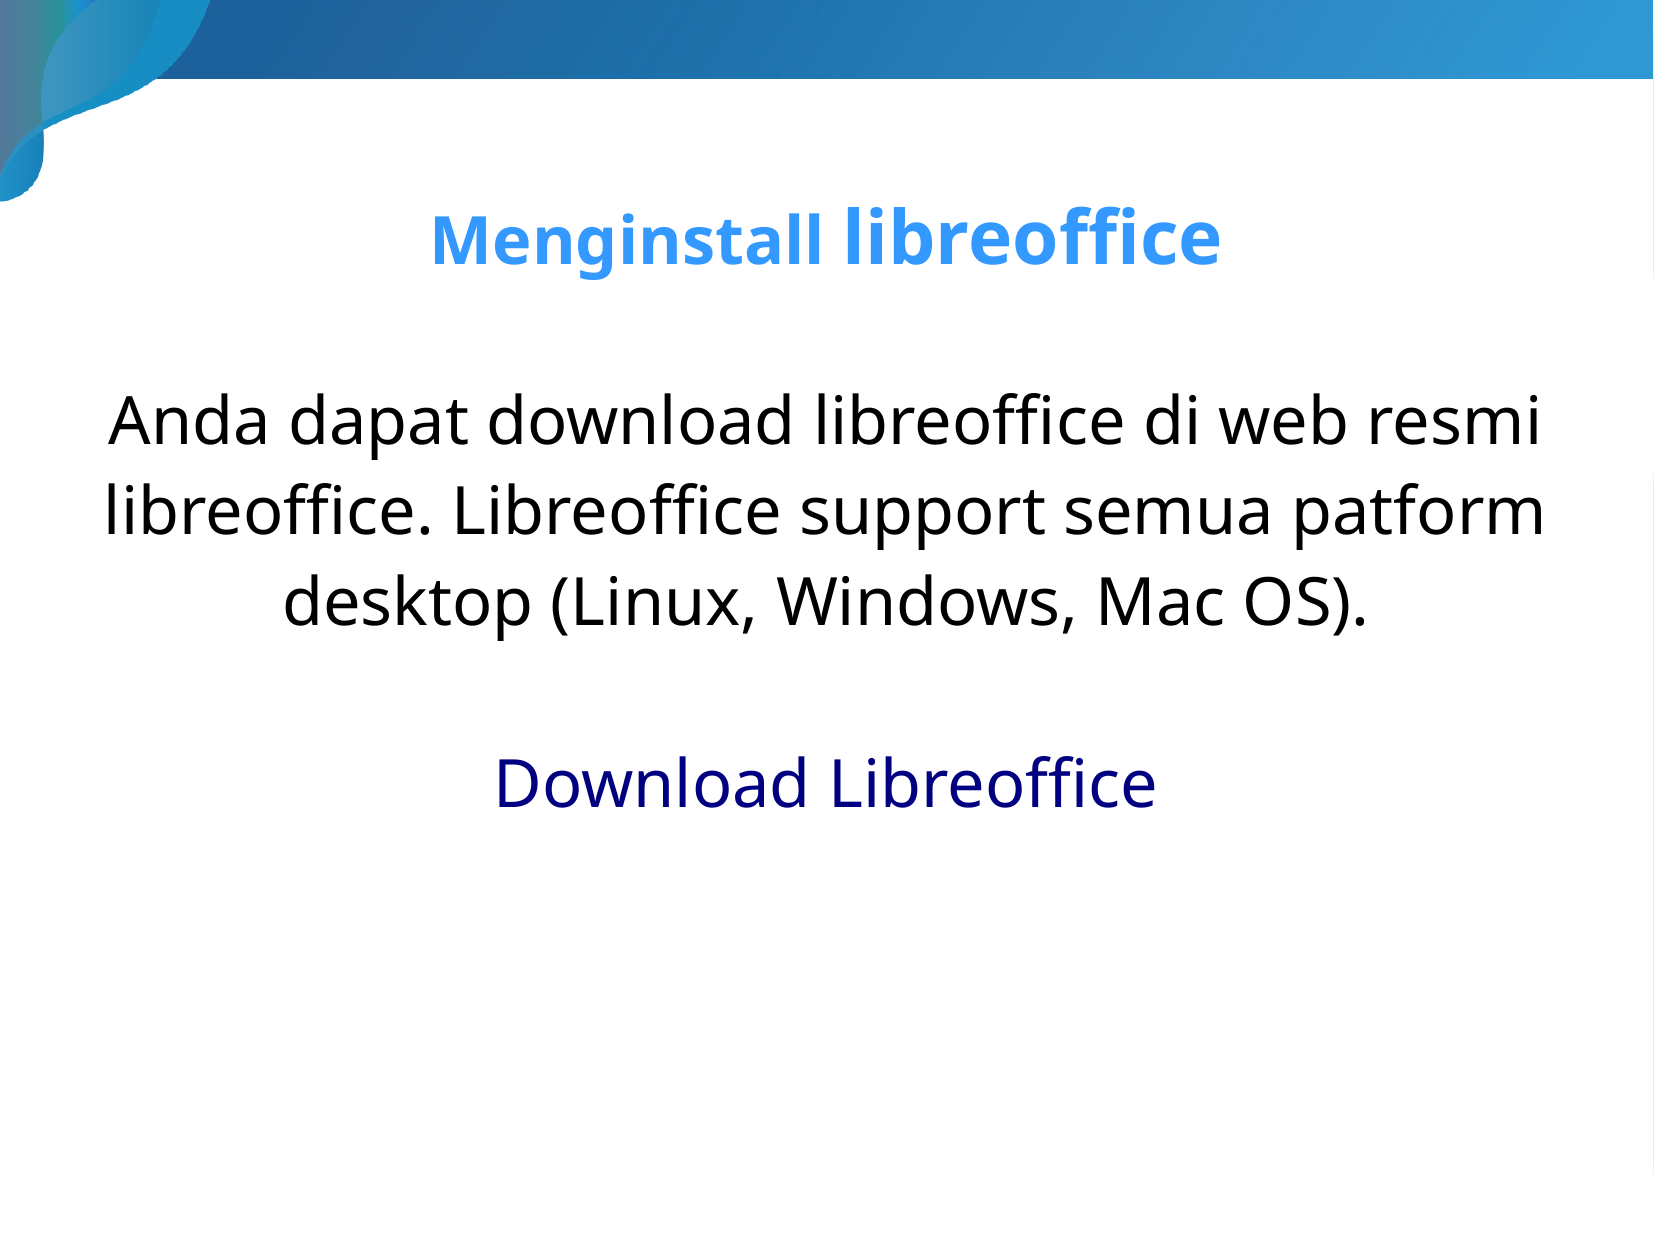

# Menginstall libreoffice
Anda dapat download libreoffice di web resmi libreoffice. Libreoffice support semua patform desktop (Linux, Windows, Mac OS).
Download Libreoffice